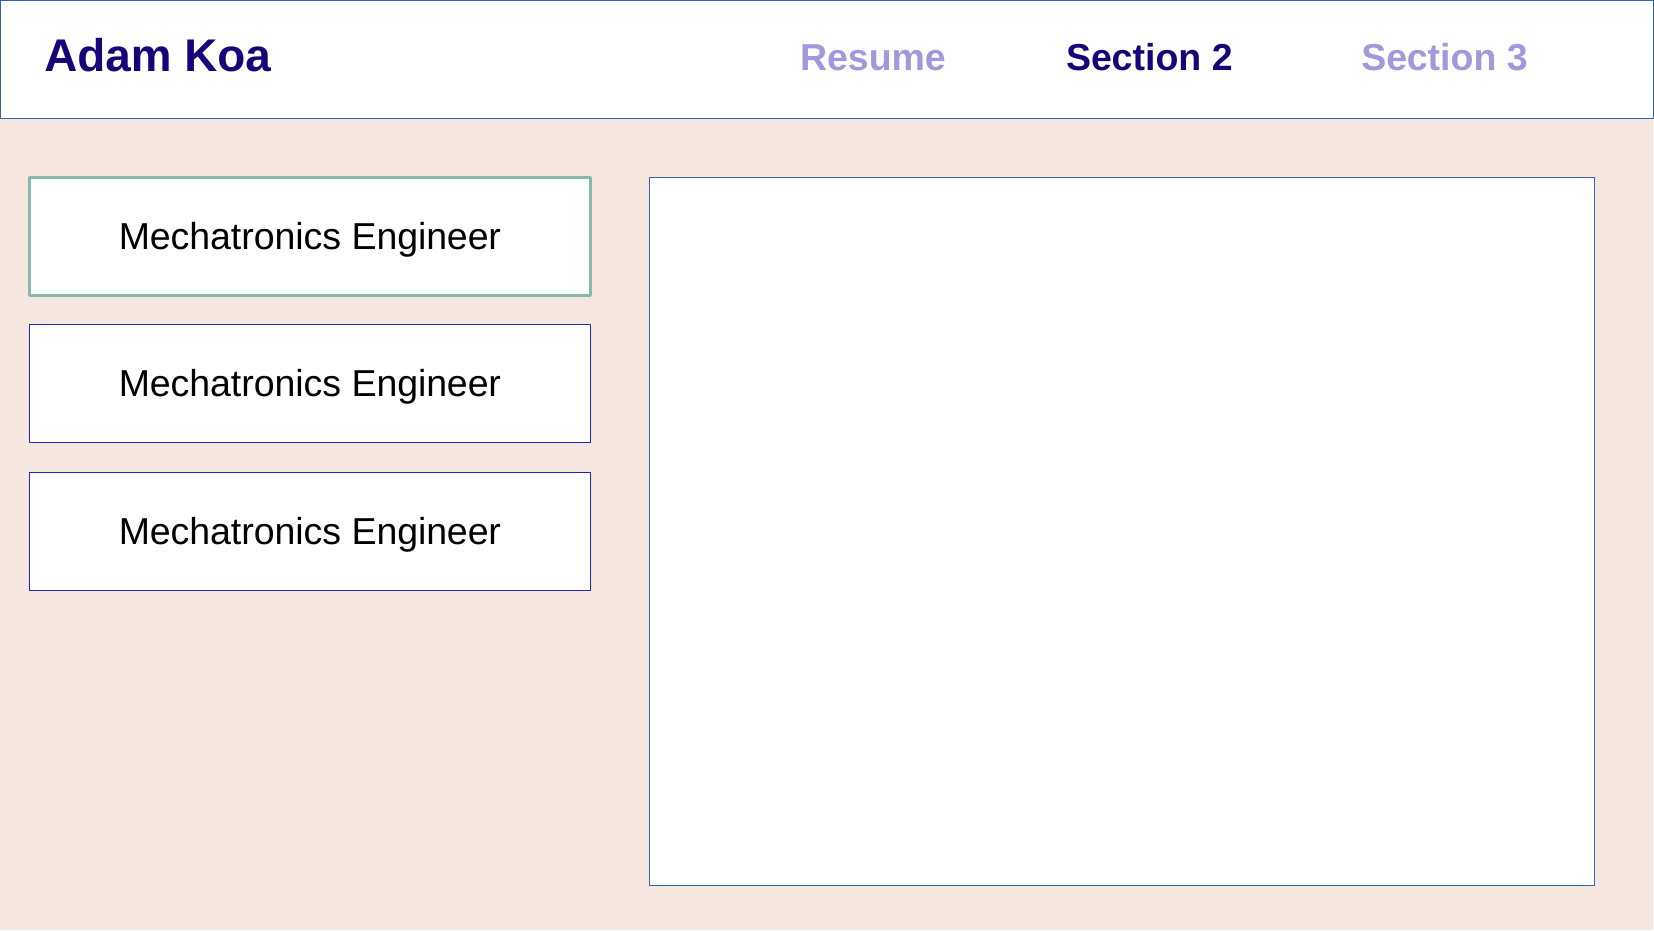

Adam Koa
Resume
Section 2
Section 3
Mechatronics Engineer
Mechatronics Engineer
Mechatronics Engineer